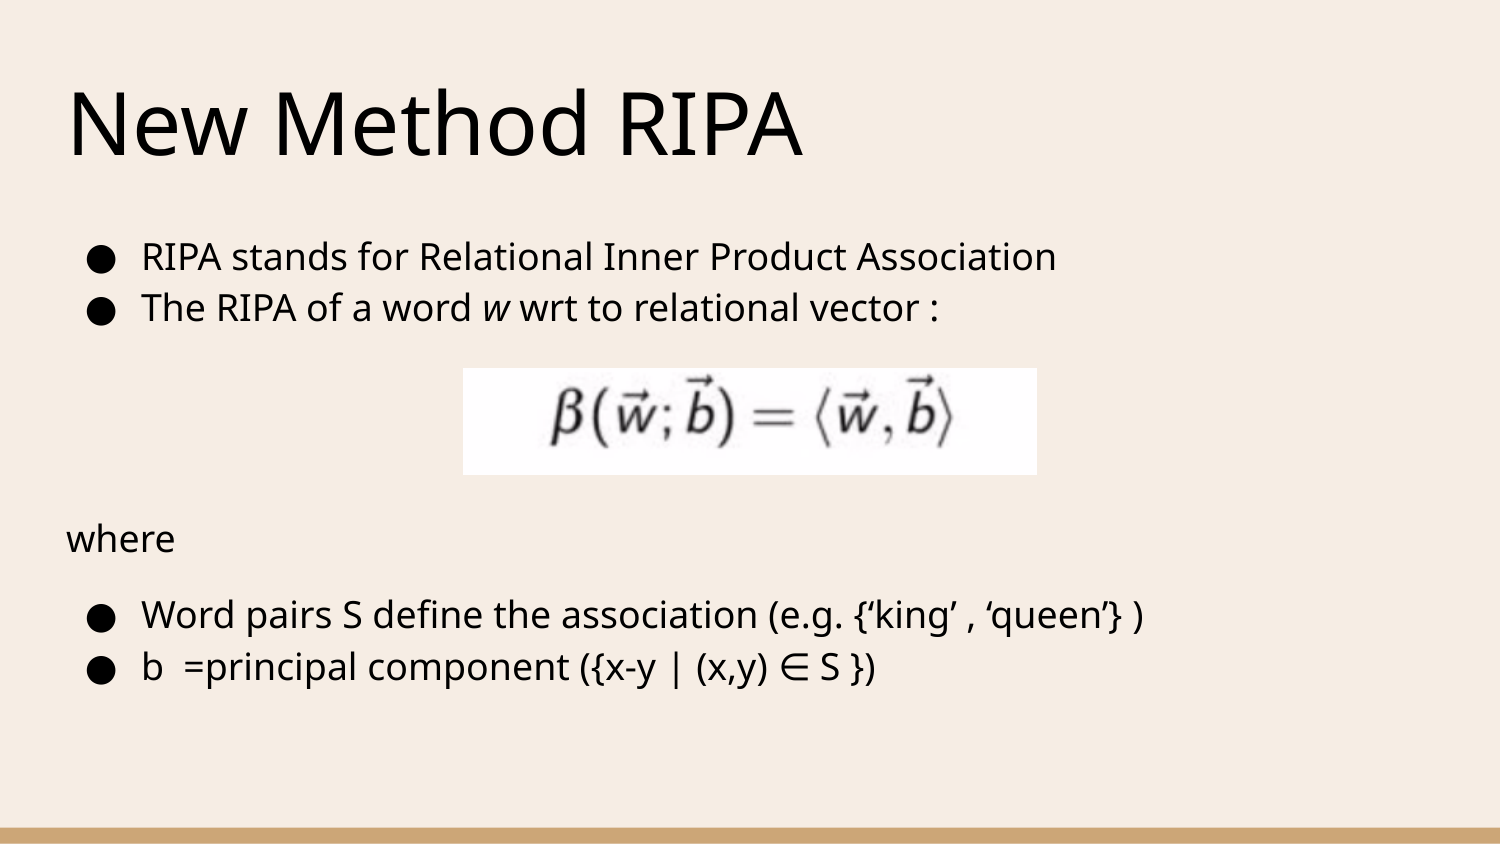

# New Method RIPA
RIPA stands for Relational Inner Product Association
The RIPA of a word w wrt to relational vector :
where
Word pairs S define the association (e.g. {‘king’ , ‘queen’} )
b =principal component ({x-y | (x,y) ∈ S })